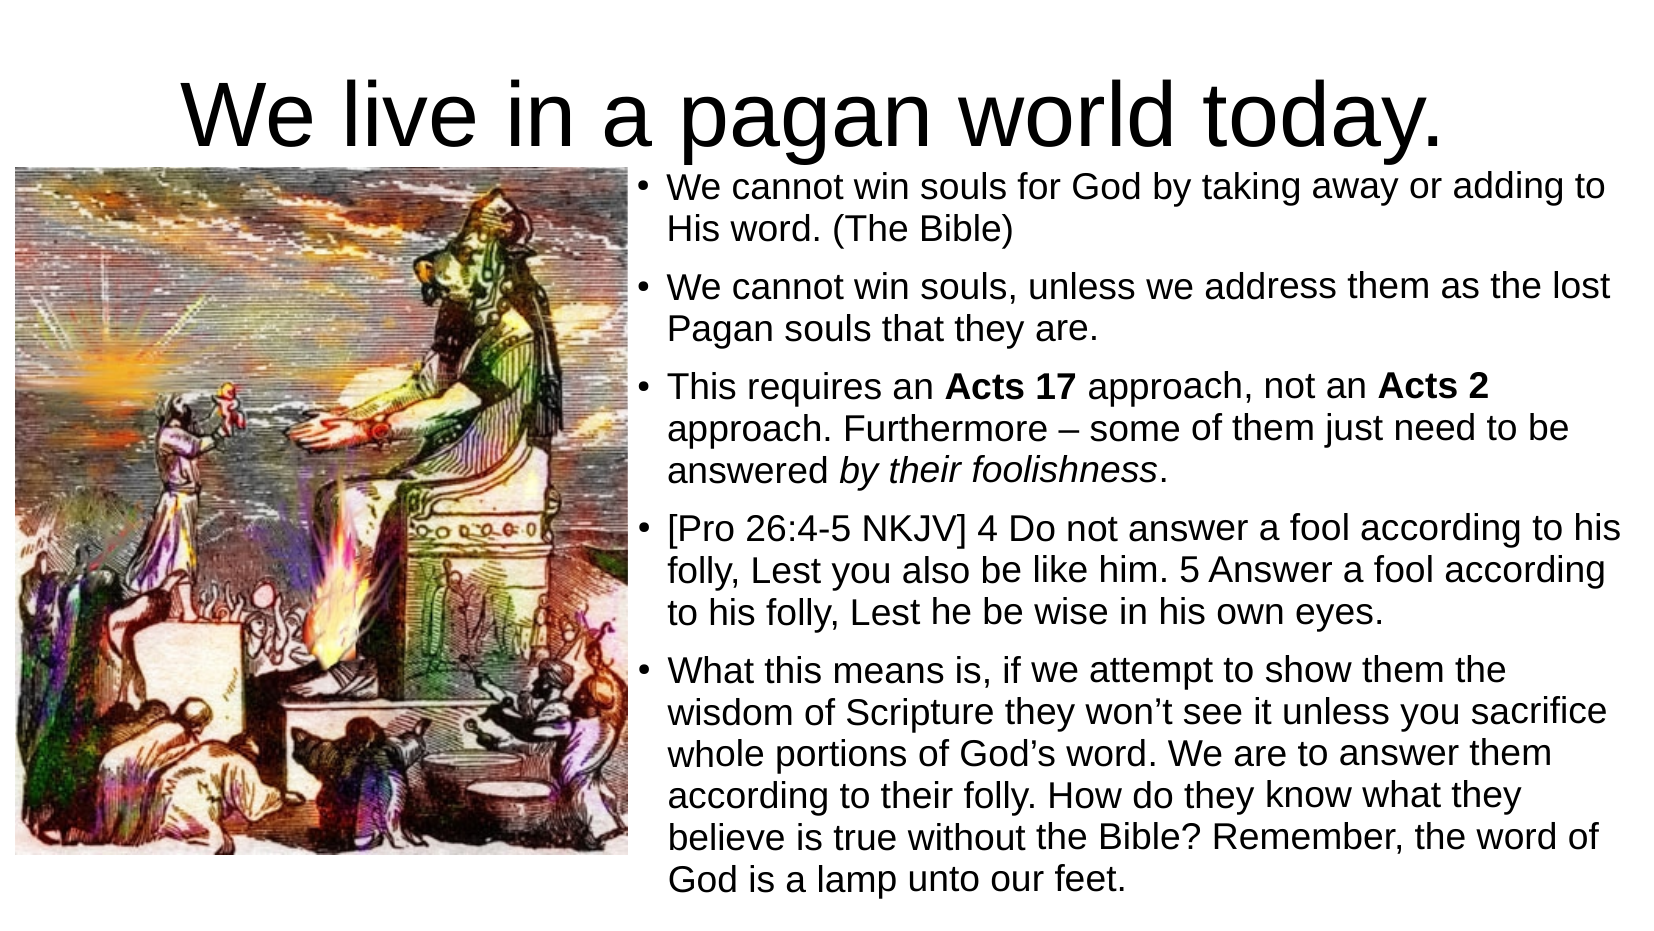

# We live in a pagan world today.
We cannot win souls for God by taking away or adding to His word. (The Bible)
We cannot win souls, unless we address them as the lost Pagan souls that they are.
This requires an Acts 17 approach, not an Acts 2 approach. Furthermore – some of them just need to be answered by their foolishness.
[Pro 26:4-5 NKJV] 4 Do not answer a fool according to his folly, Lest you also be like him. 5 Answer a fool according to his folly, Lest he be wise in his own eyes.
What this means is, if we attempt to show them the wisdom of Scripture they won’t see it unless you sacrifice whole portions of God’s word. We are to answer them according to their folly. How do they know what they believe is true without the Bible? Remember, the word of God is a lamp unto our feet.